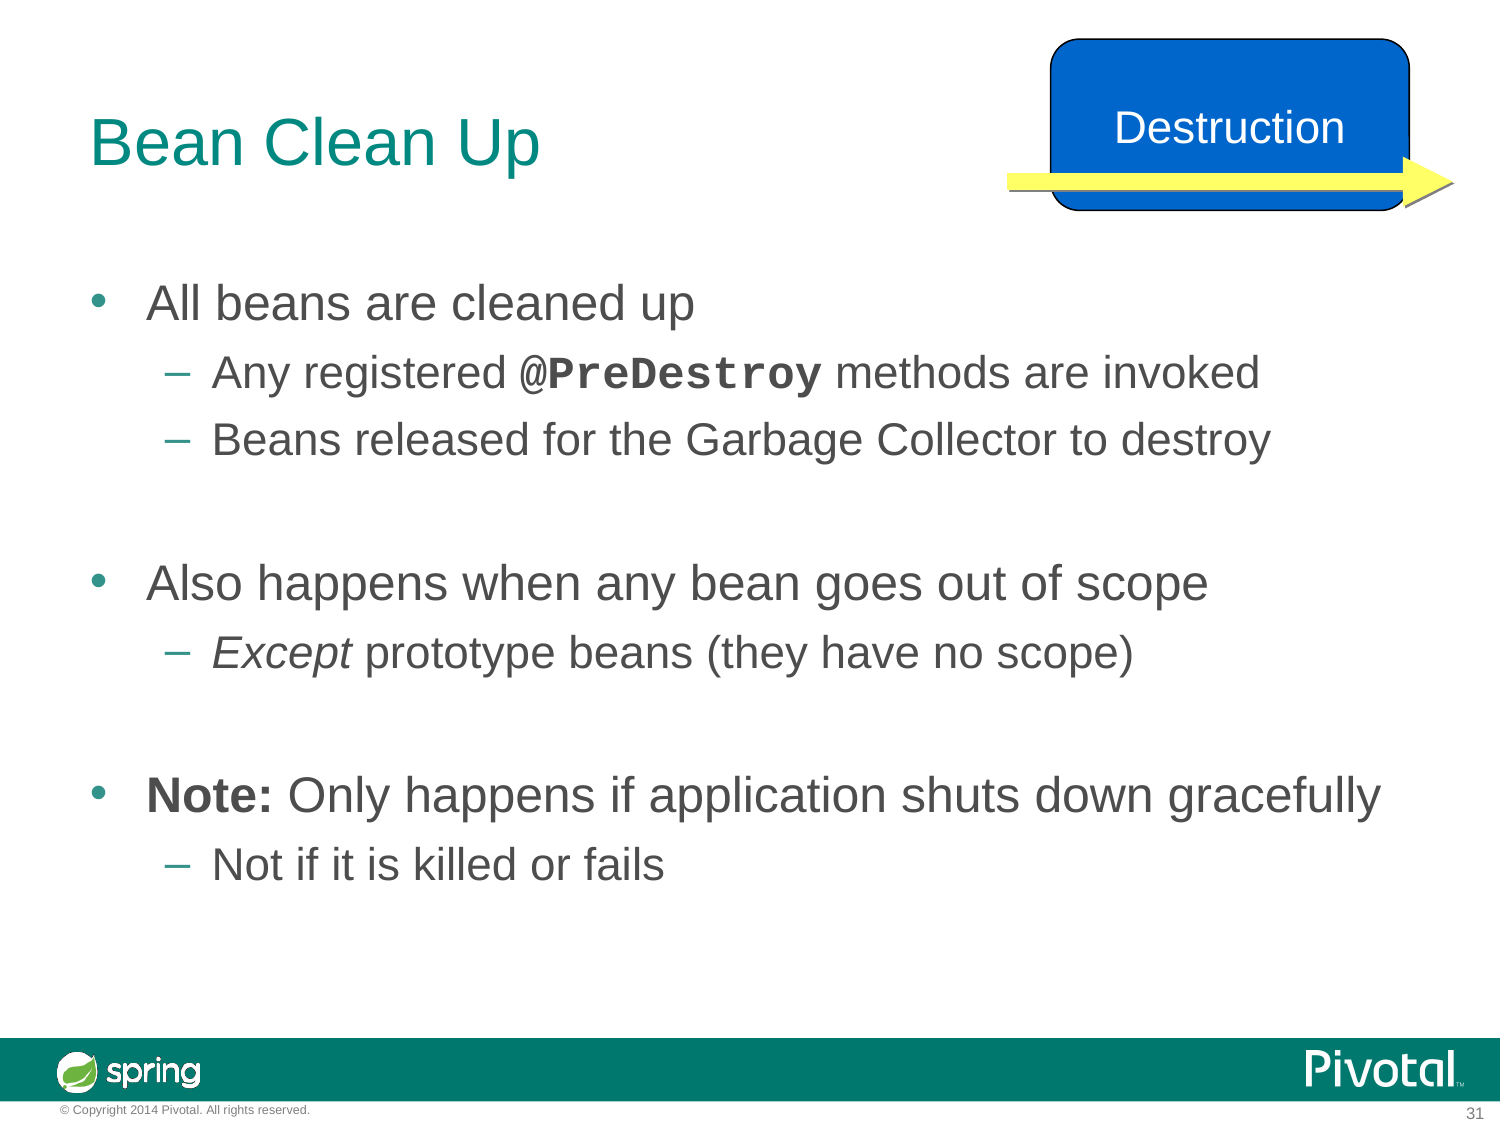

Destruction
# Bean Clean Up
All beans are cleaned up
Any registered @PreDestroy methods are invoked
Beans released for the Garbage Collector to destroy
Also happens when any bean goes out of scope
Except prototype beans (they have no scope)
Note: Only happens if application shuts down gracefully
Not if it is killed or fails